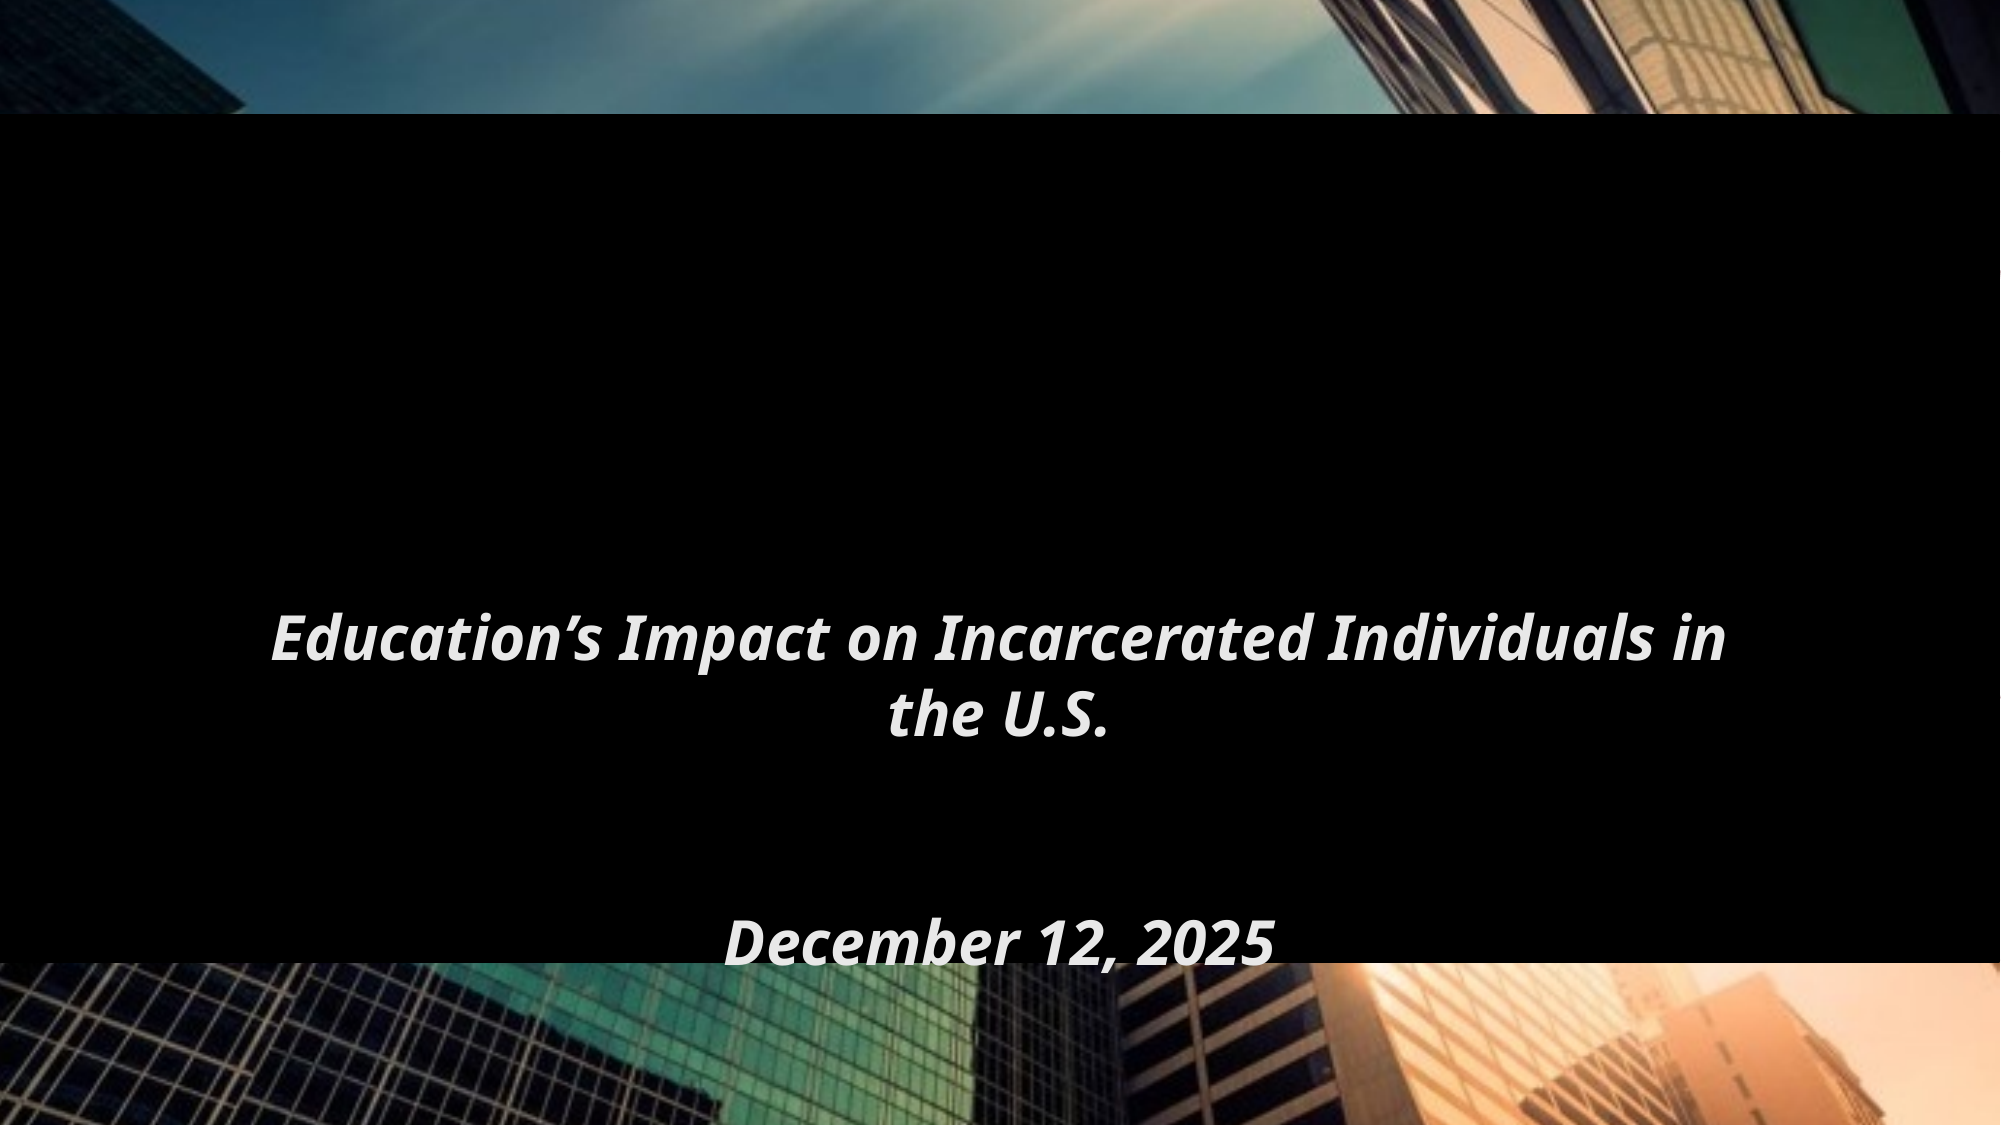

# Current Issues In Higher Education Student-led Discussion Education’s Impact on Incarcerated Individuals in the U.S. December 12, 2025